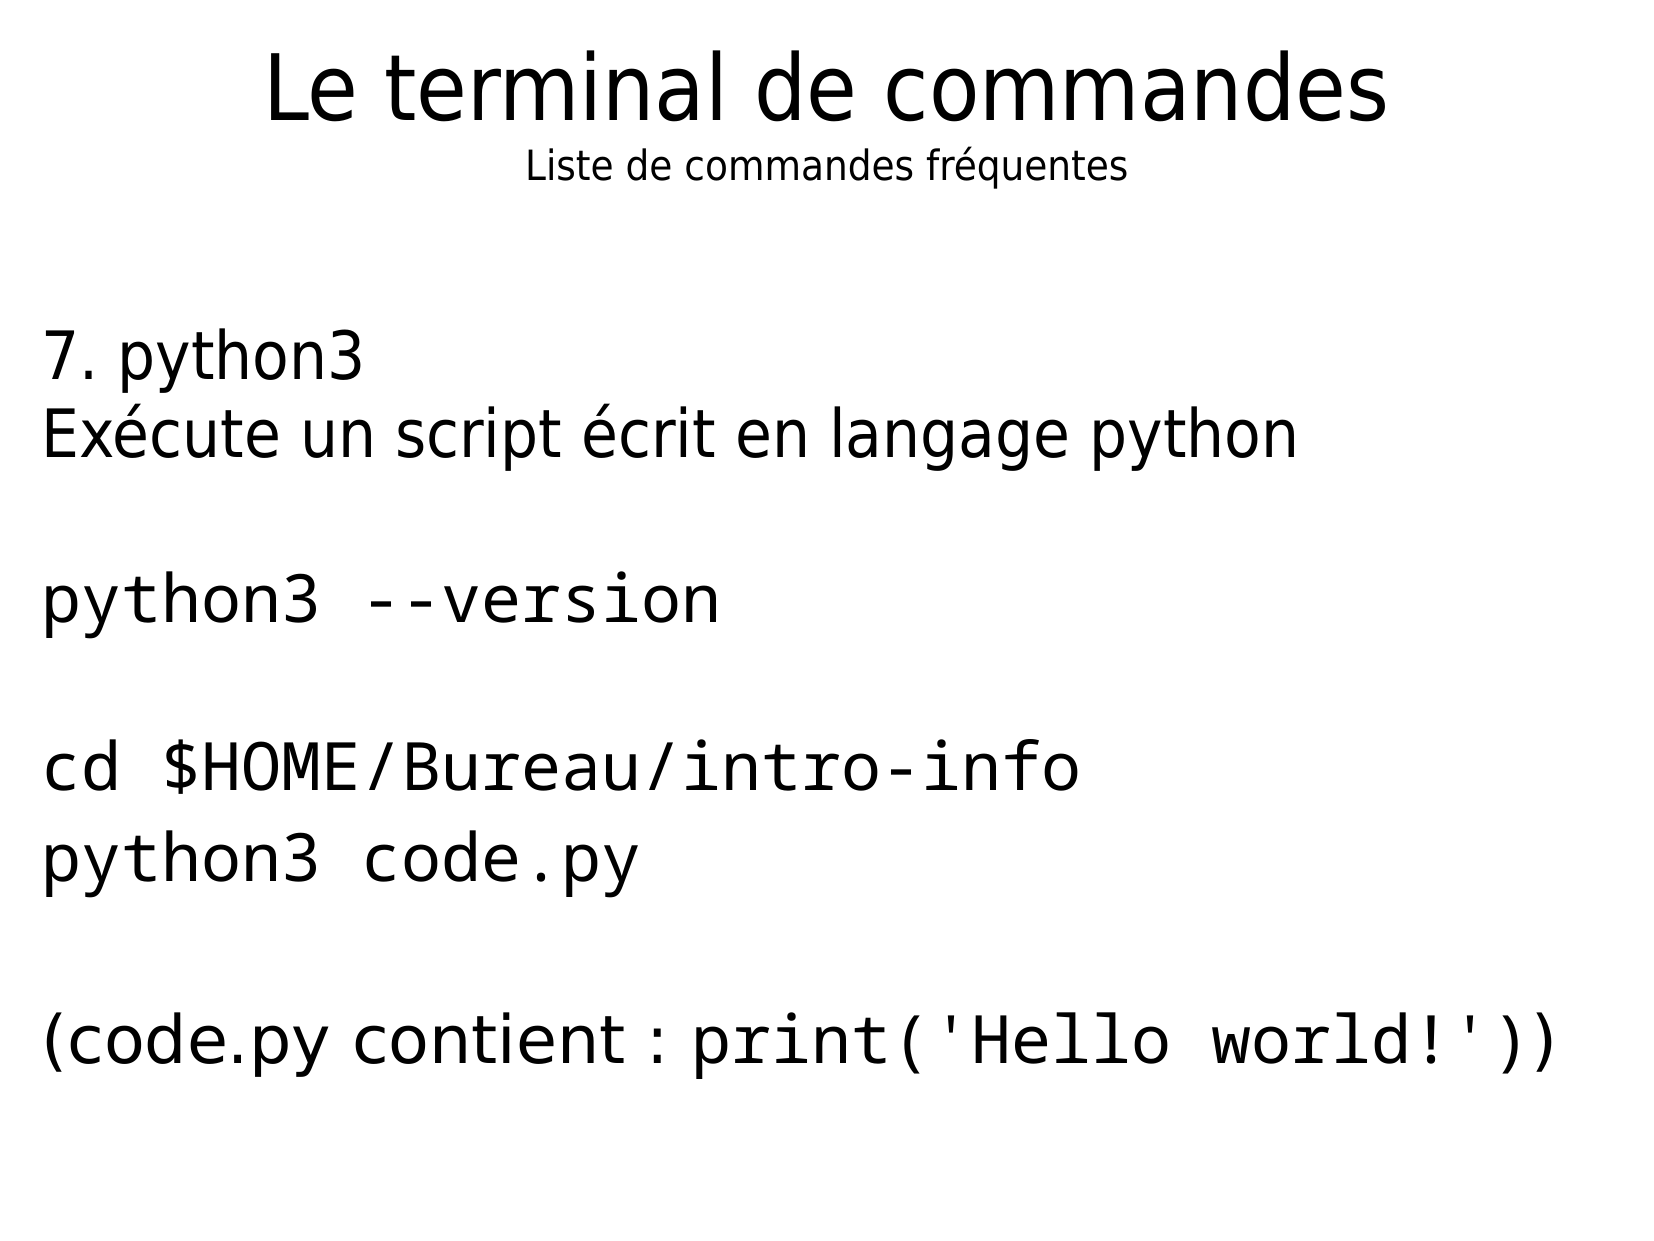

# Le terminal de commandes Liste de commandes fréquentes
7. python3
Exécute un script écrit en langage python
python3 --version
cd $HOME/Bureau/intro-info
python3 code.py
(code.py contient : print('Hello world!'))